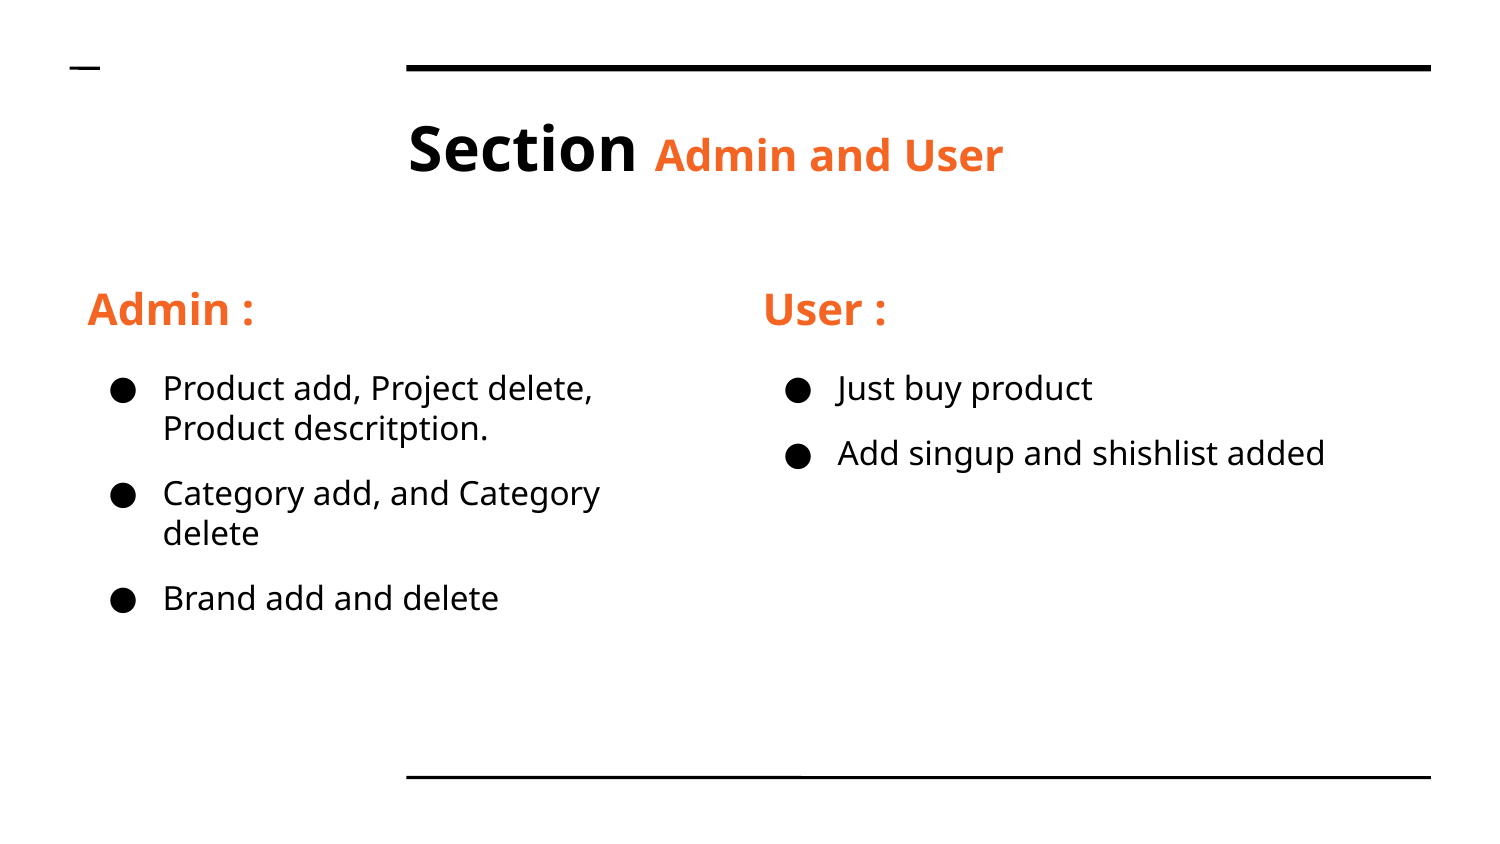

# Section Admin and User
Admin :
Product add, Project delete, Product descritption.
Category add, and Category delete
Brand add and delete
User :
Just buy product
Add singup and shishlist added